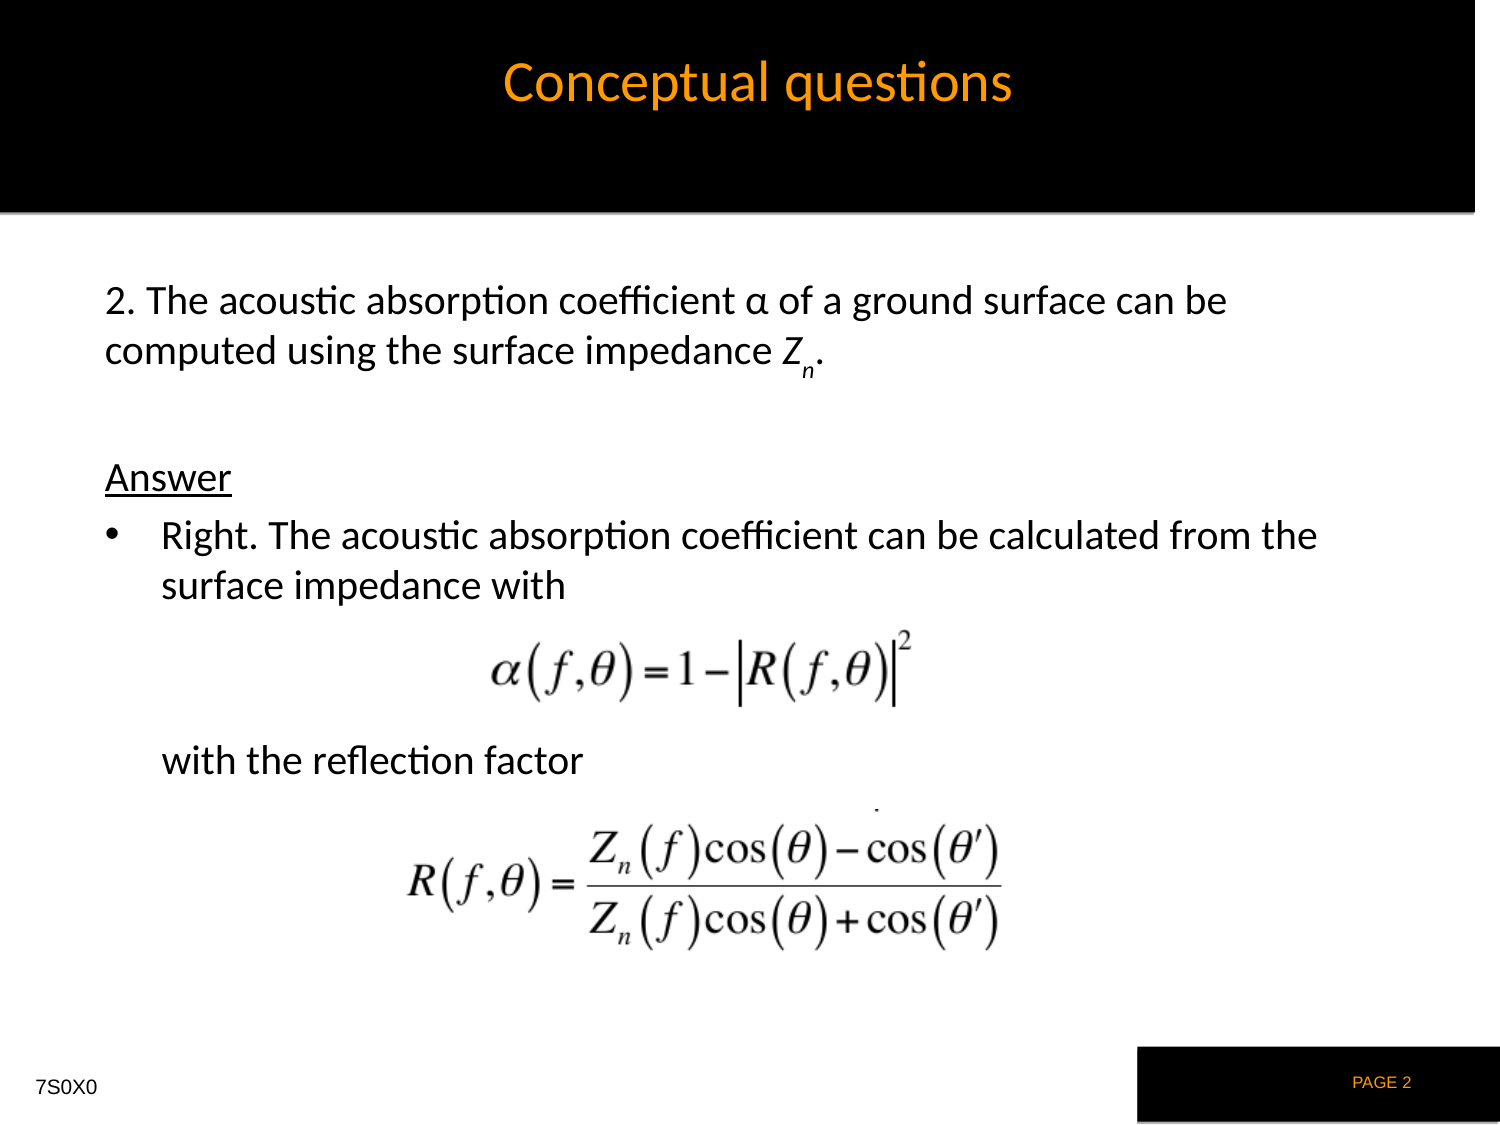

# Conceptual questions
2. The acoustic absorption coefficient α of a ground surface can be computed using the surface impedance Zn.
Answer
Right. The acoustic absorption coefficient can be calculated from the surface impedance with
 with the reflection factor
PAGE 2
7S0X0
2017/02/09
PAGE